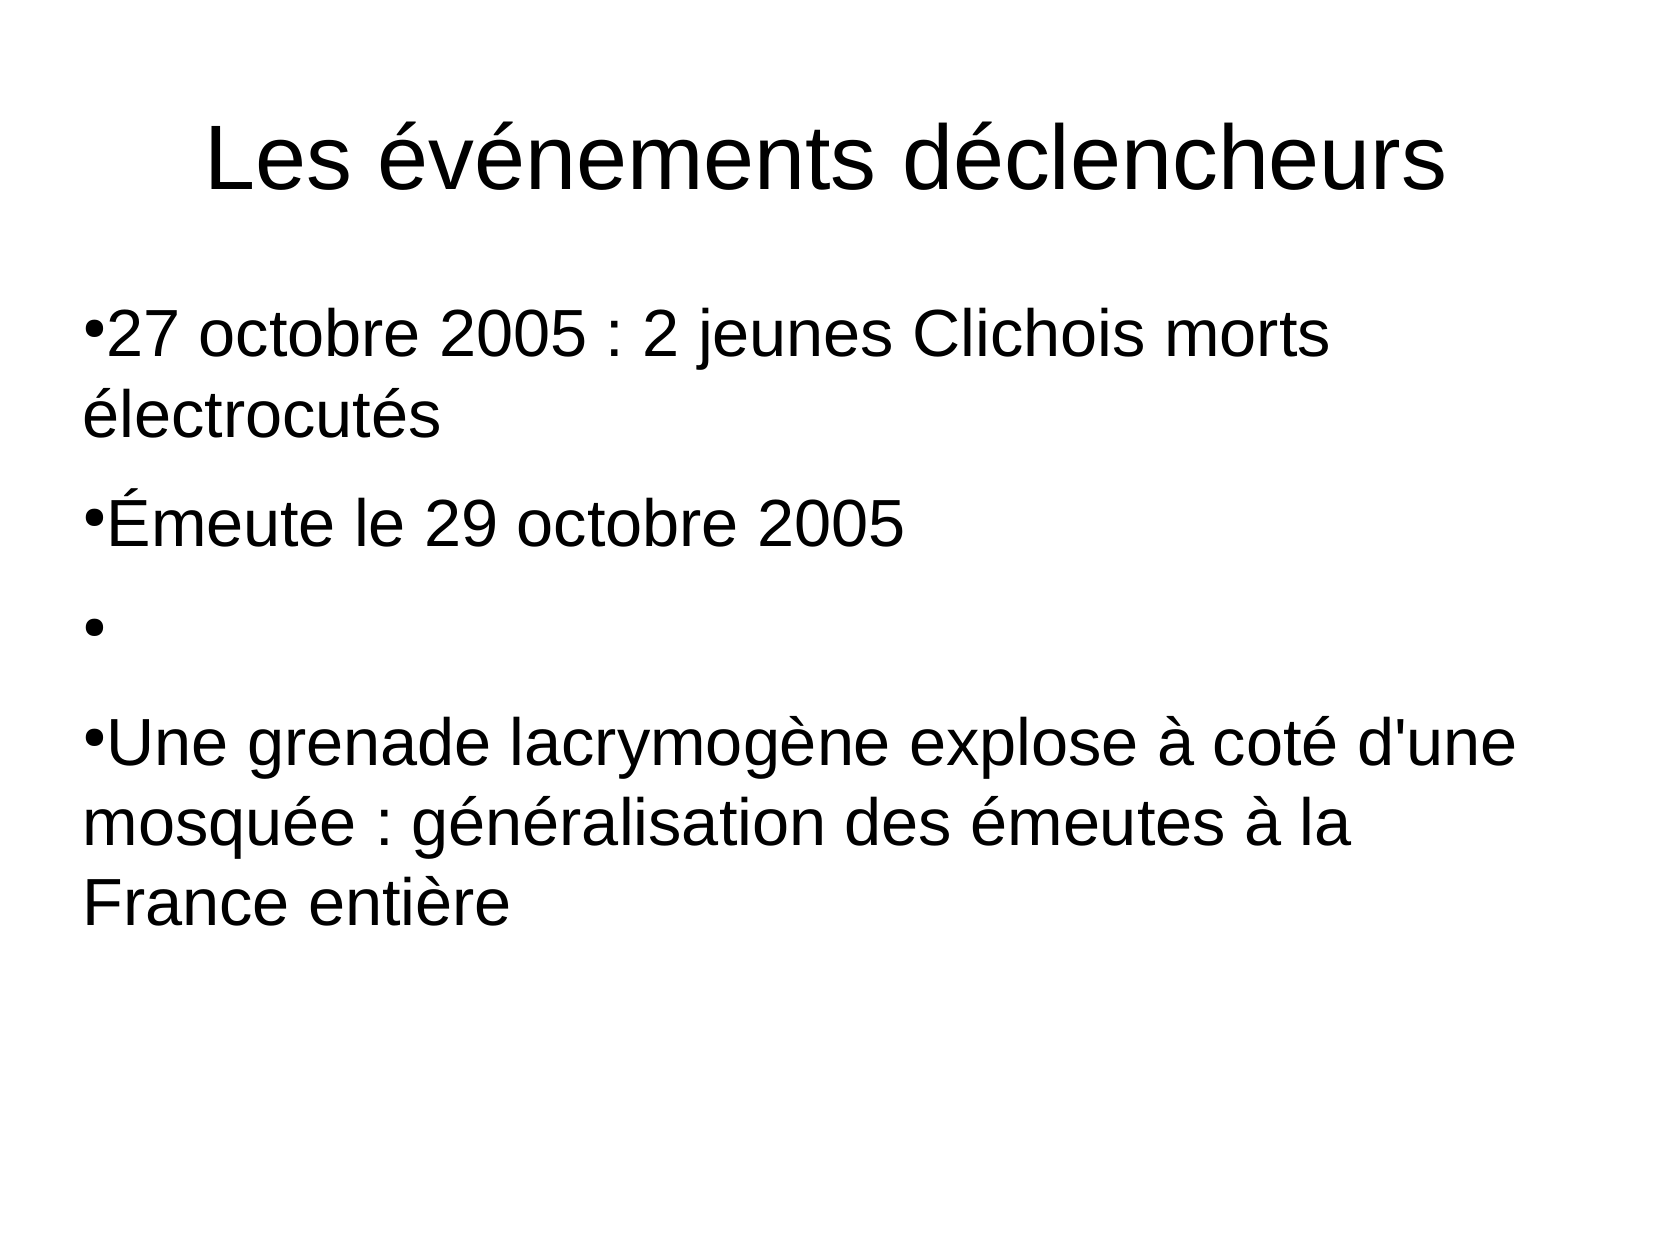

# Les événements déclencheurs
27 octobre 2005 : 2 jeunes Clichois morts électrocutés
Émeute le 29 octobre 2005
Une grenade lacrymogène explose à coté d'une mosquée : généralisation des émeutes à la France entière